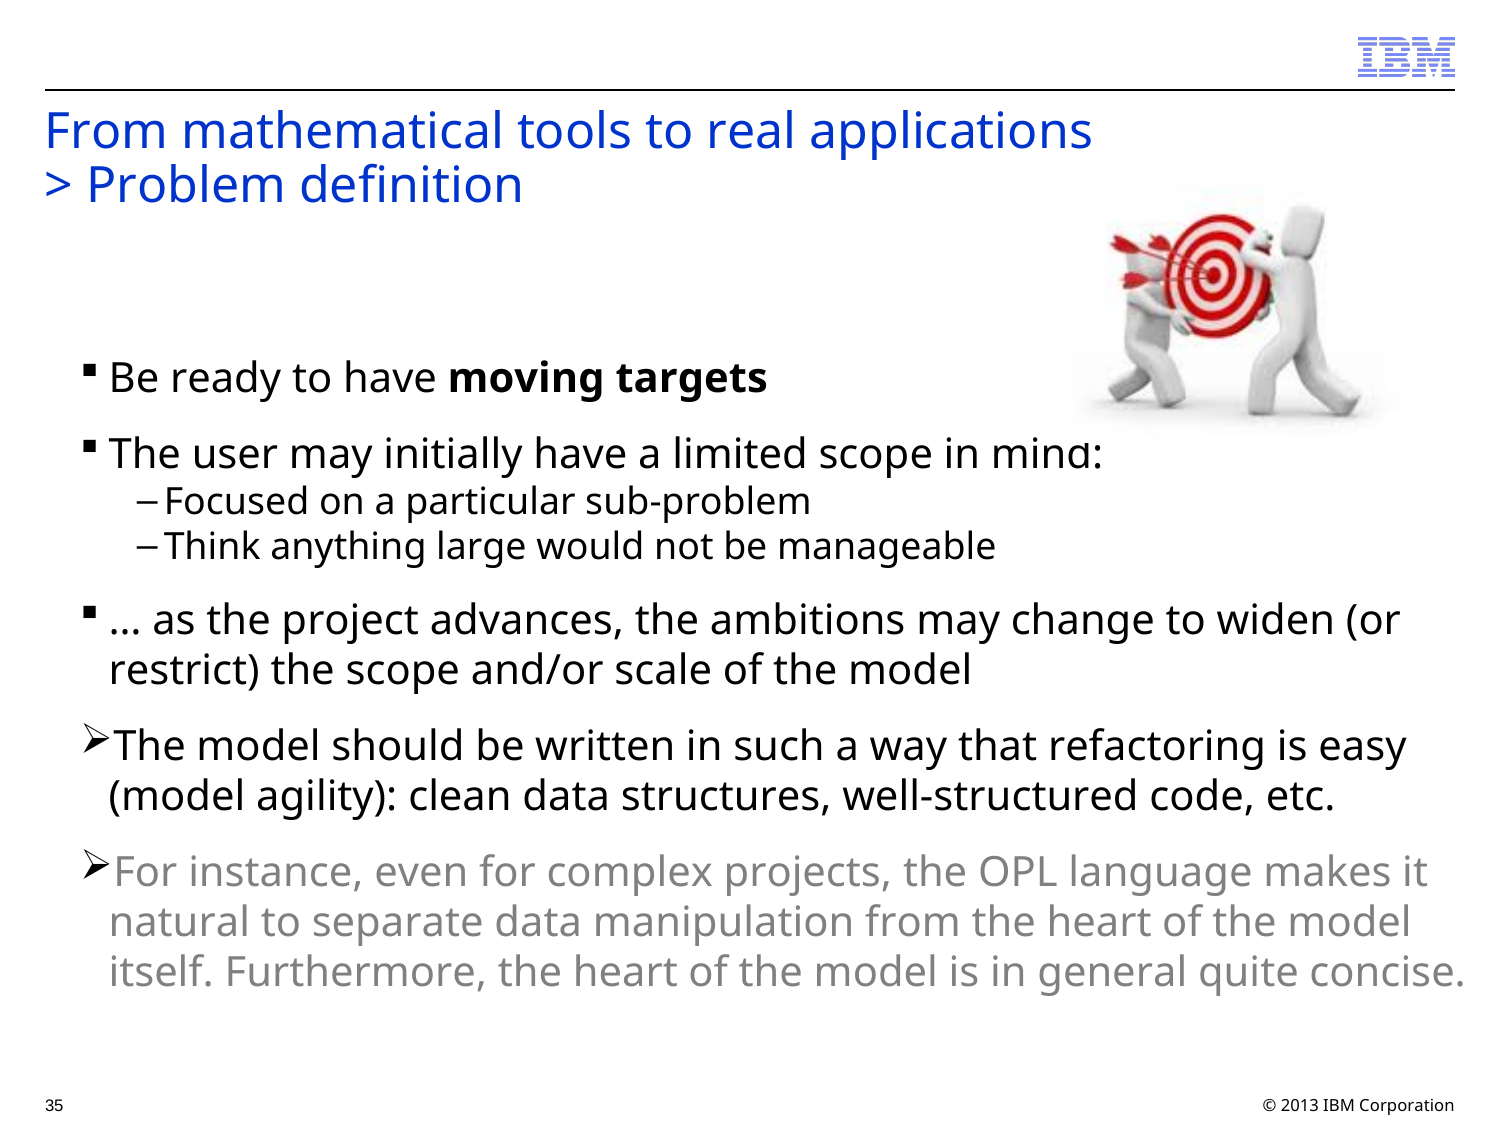

# From mathematical tools to real applications > Problem definition
Be ready to have moving targets
The user may initially have a limited scope in mind:
Focused on a particular sub-problem
Think anything large would not be manageable
… as the project advances, the ambitions may change to widen (or restrict) the scope and/or scale of the model
The model should be written in such a way that refactoring is easy (model agility): clean data structures, well-structured code, etc.
For instance, even for complex projects, the OPL language makes it natural to separate data manipulation from the heart of the model itself. Furthermore, the heart of the model is in general quite concise.
35